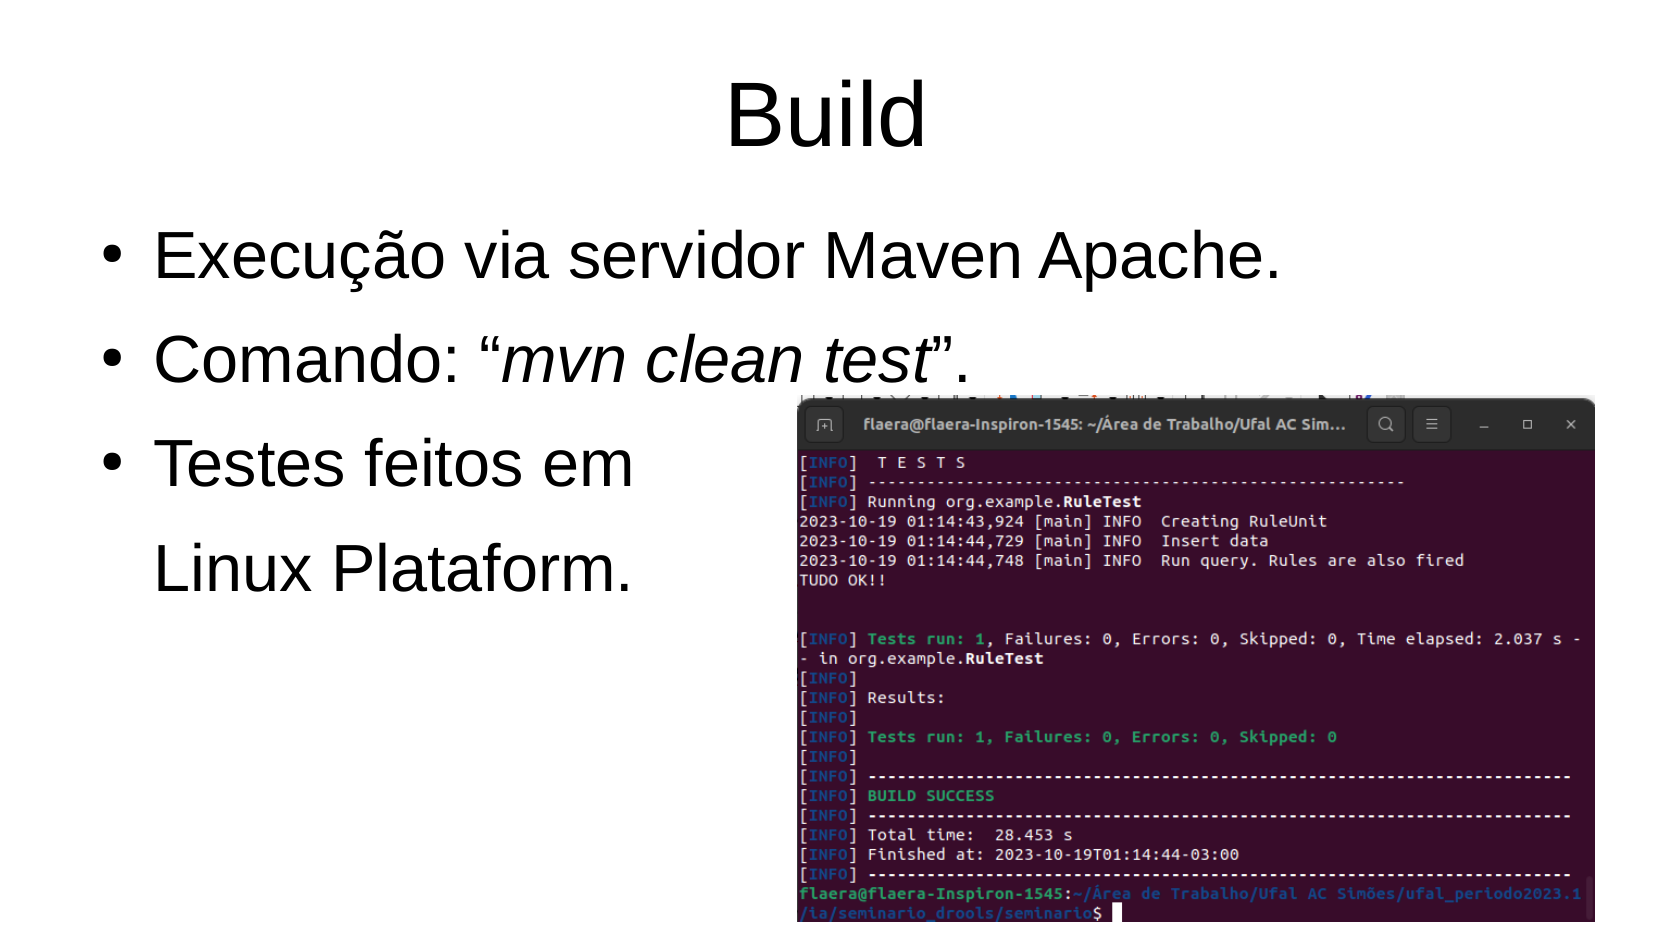

# Build
Execução via servidor Maven Apache.
Comando: “mvn clean test”.
Testes feitos em
Linux Plataform.